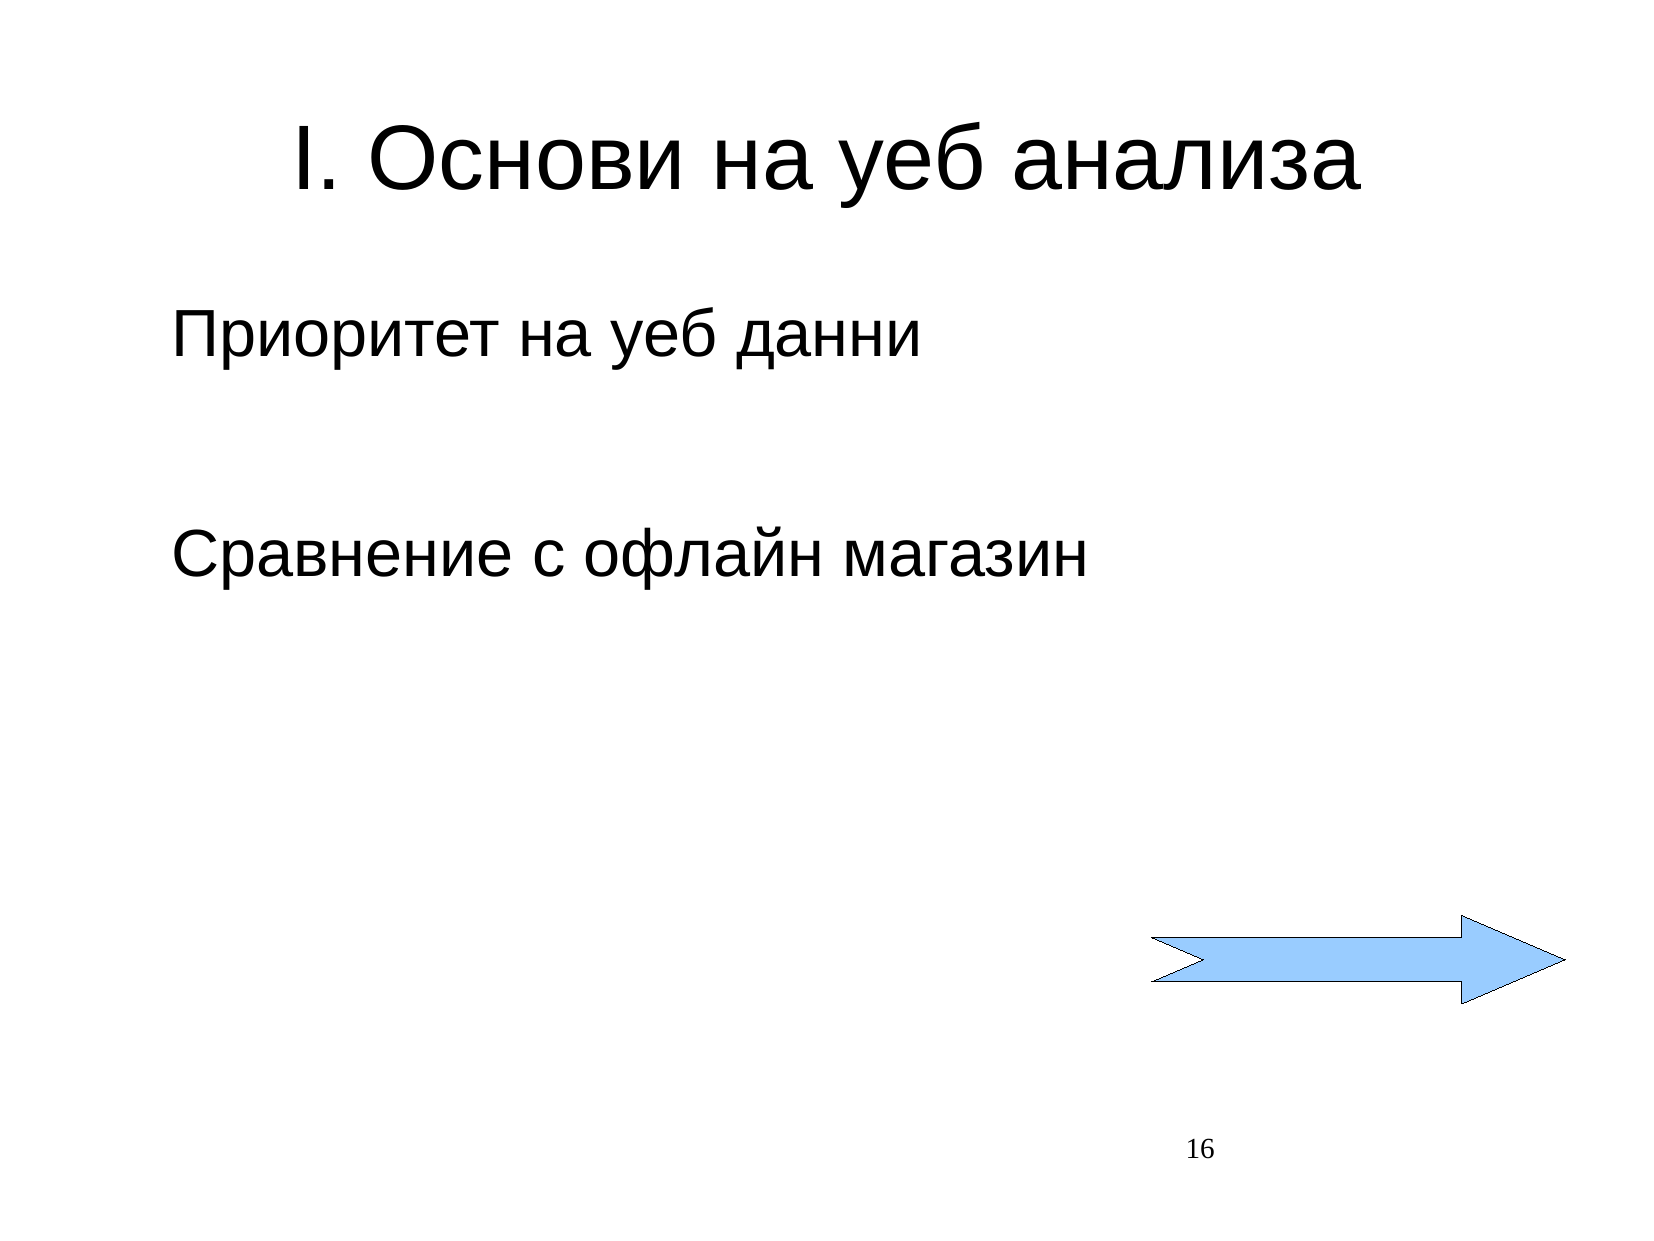

# I. Основи на уеб анализа
Приоритет на уеб данни
Сравнение с офлайн магазин
15